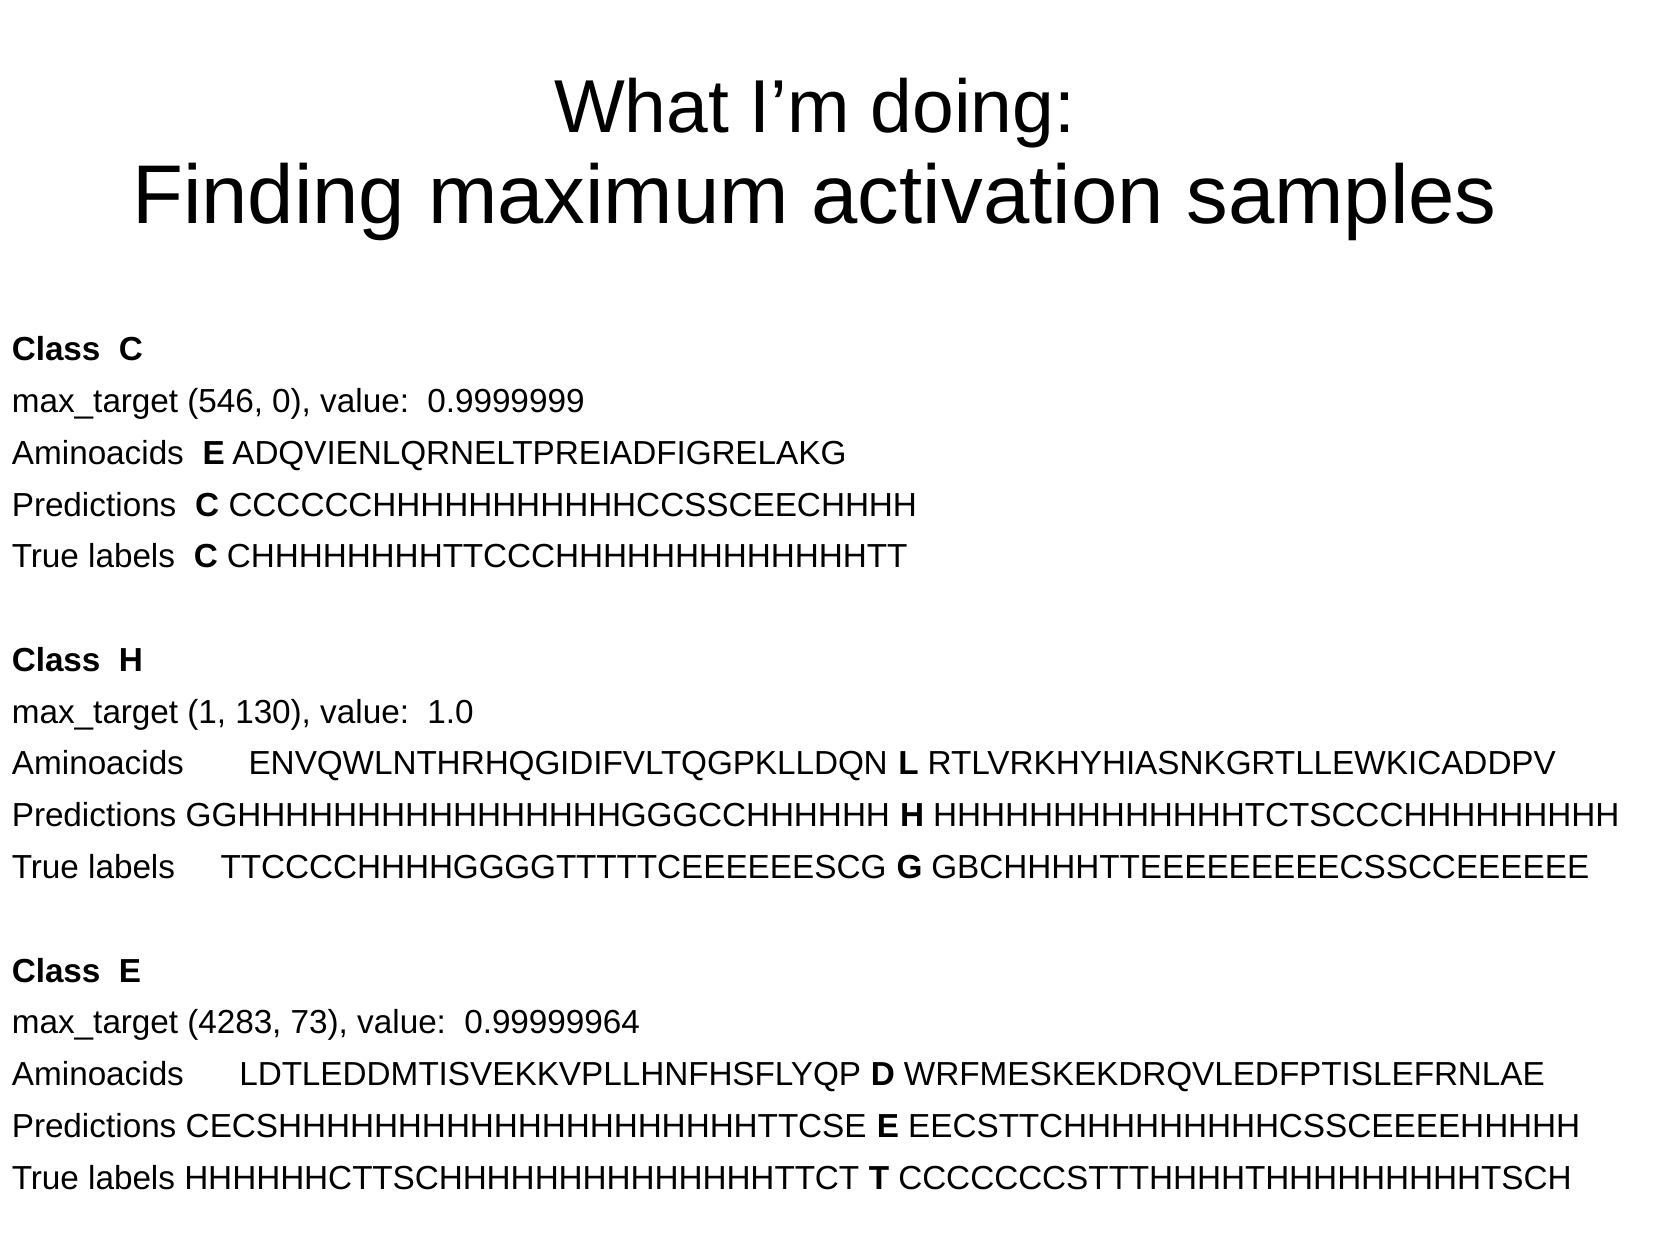

# What I’m doing: Finding maximum activation samples
Class C
max_target (546, 0), value: 0.9999999
Aminoacids E ADQVIENLQRNELTPREIADFIGRELAKG
Predictions C CCCCCCHHHHHHHHHHHCCSSCEECHHHH
True labels C CHHHHHHHHTTCCCHHHHHHHHHHHHHTT
Class H
max_target (1, 130), value: 1.0
Aminoacids ENVQWLNTHRHQGIDIFVLTQGPKLLDQN L RTLVRKHYHIASNKGRTLLEWKICADDPV
Predictions GGHHHHHHHHHHHHHHHHGGGCCHHHHHH H HHHHHHHHHHHHHTCTSCCCHHHHHHHHH
True labels TTCCCCHHHHGGGGTTTTTCEEEEEESCG G GBCHHHHTTEEEEEEEEECSSCCEEEEEE
Class E
max_target (4283, 73), value: 0.99999964
Aminoacids LDTLEDDMTISVEKKVPLLHNFHSFLYQP D WRFMESKEKDRQVLEDFPTISLEFRNLAE
Predictions CECSHHHHHHHHHHHHHHHHHHHHTTCSE E EECSTTCHHHHHHHHHCSSCEEEEHHHHH
True labels HHHHHHCTTSCHHHHHHHHHHHHHHTTCT T CCCCCCCSTTTHHHHTHHHHHHHHHTSCH